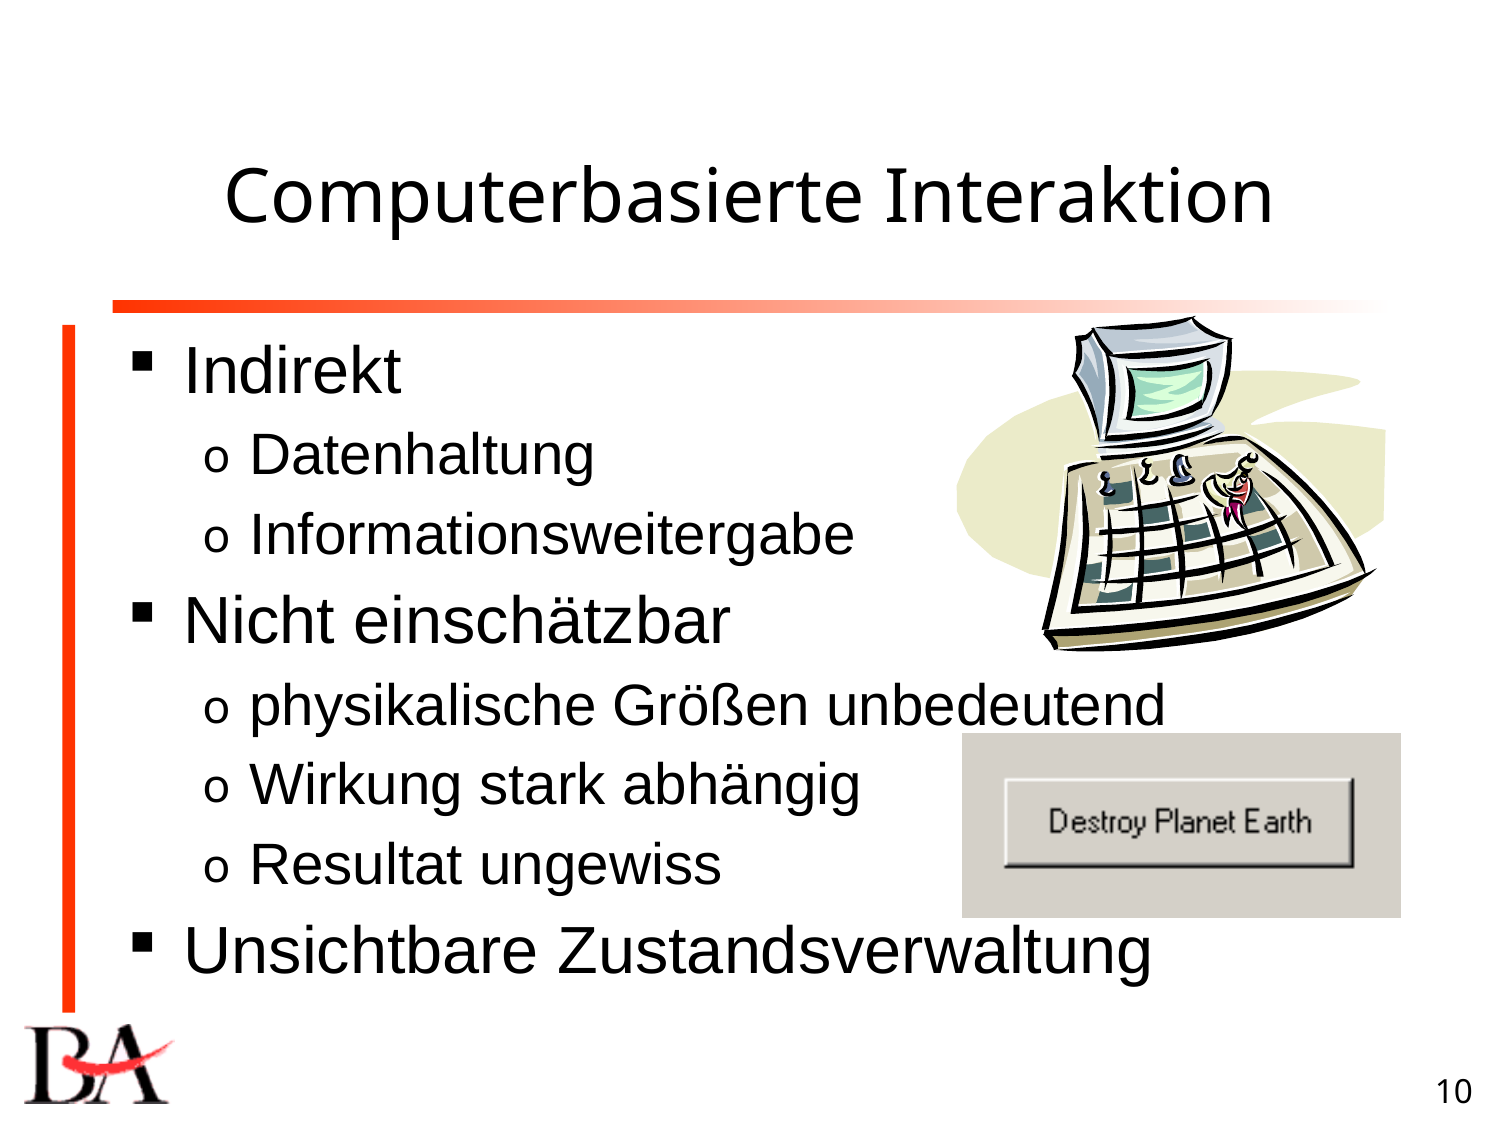

# Computerbasierte Interaktion
Indirekt
Datenhaltung
Informationsweitergabe
Nicht einschätzbar
physikalische Größen unbedeutend
Wirkung stark abhängig
Resultat ungewiss
Unsichtbare Zustandsverwaltung